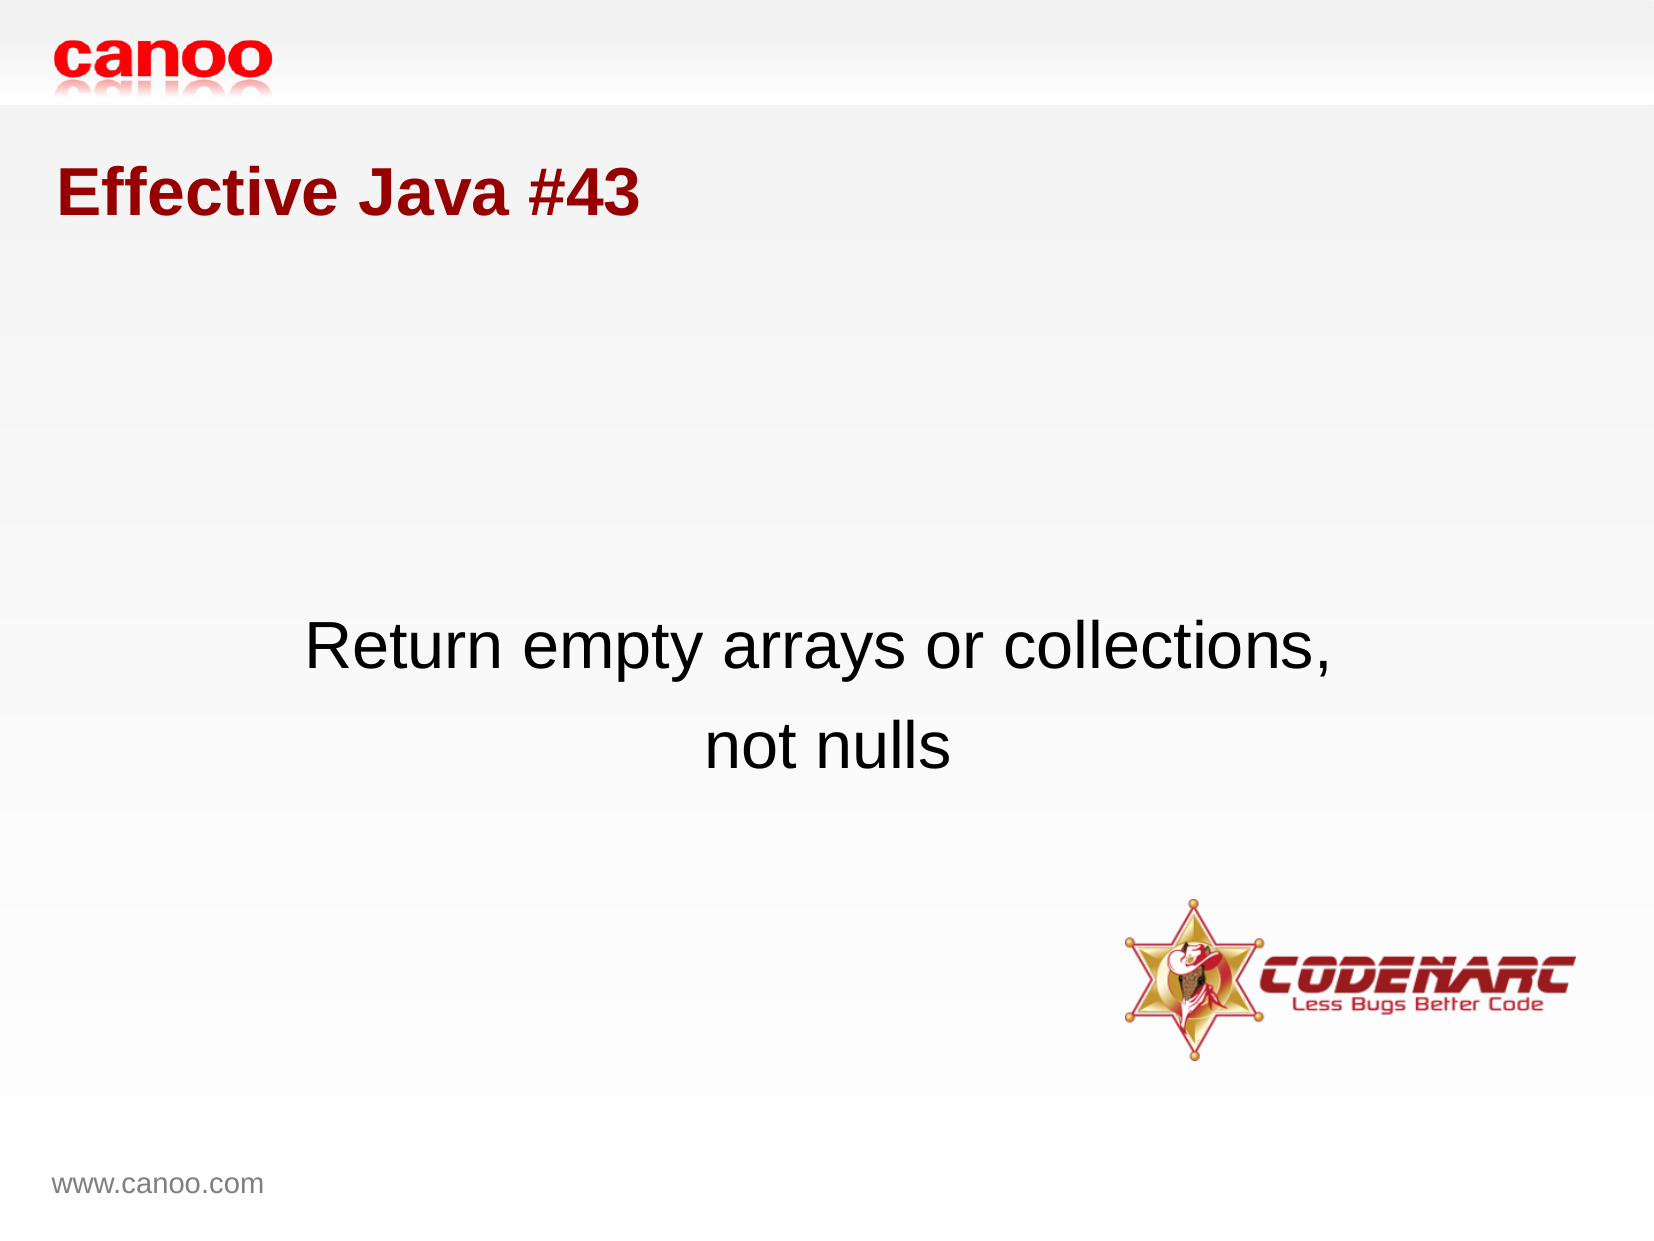

# Effective Java #43
Return empty arrays or collections,
not nulls